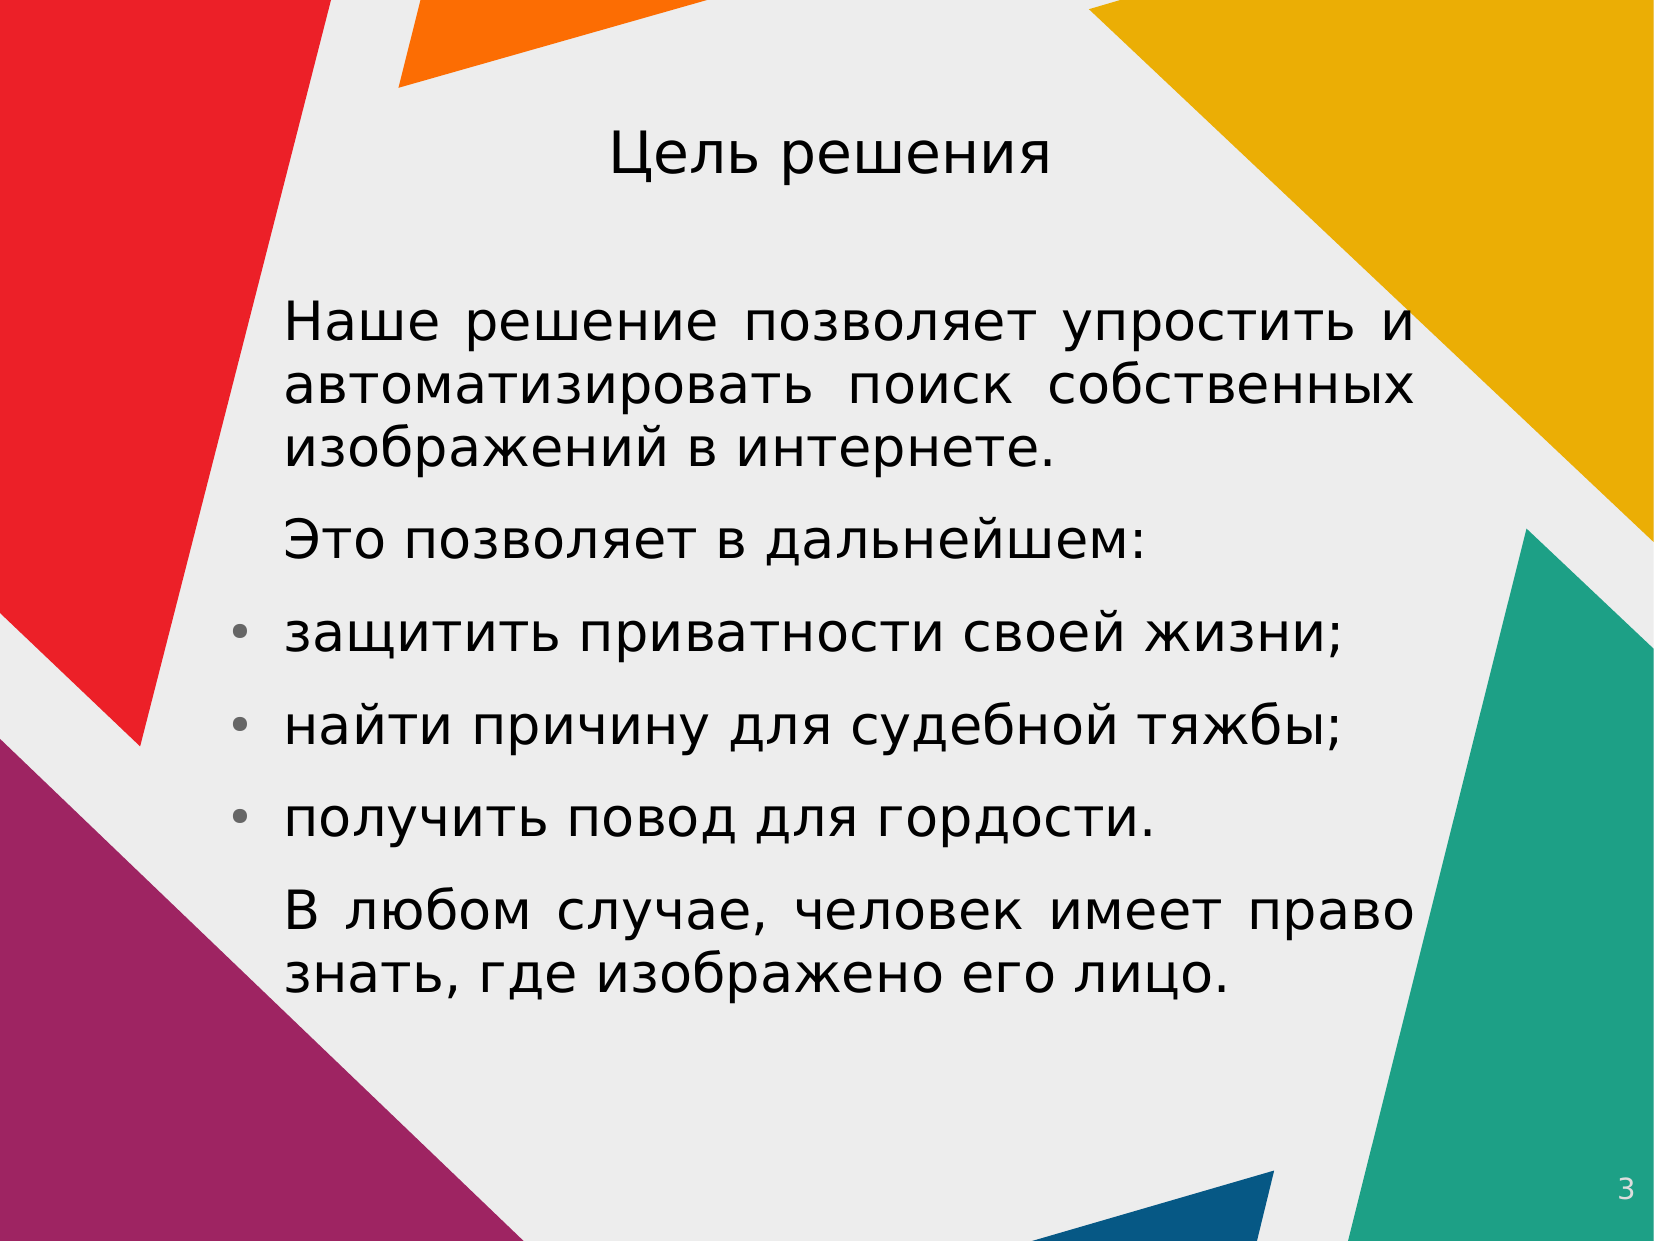

# Цель решения
Наше решение позволяет упростить и автоматизировать поиск собственных изображений в интернете.
Это позволяет в дальнейшем:
защитить приватности своей жизни;
найти причину для судебной тяжбы;
получить повод для гордости.
В любом случае, человек имеет право знать, где изображено его лицо.
3